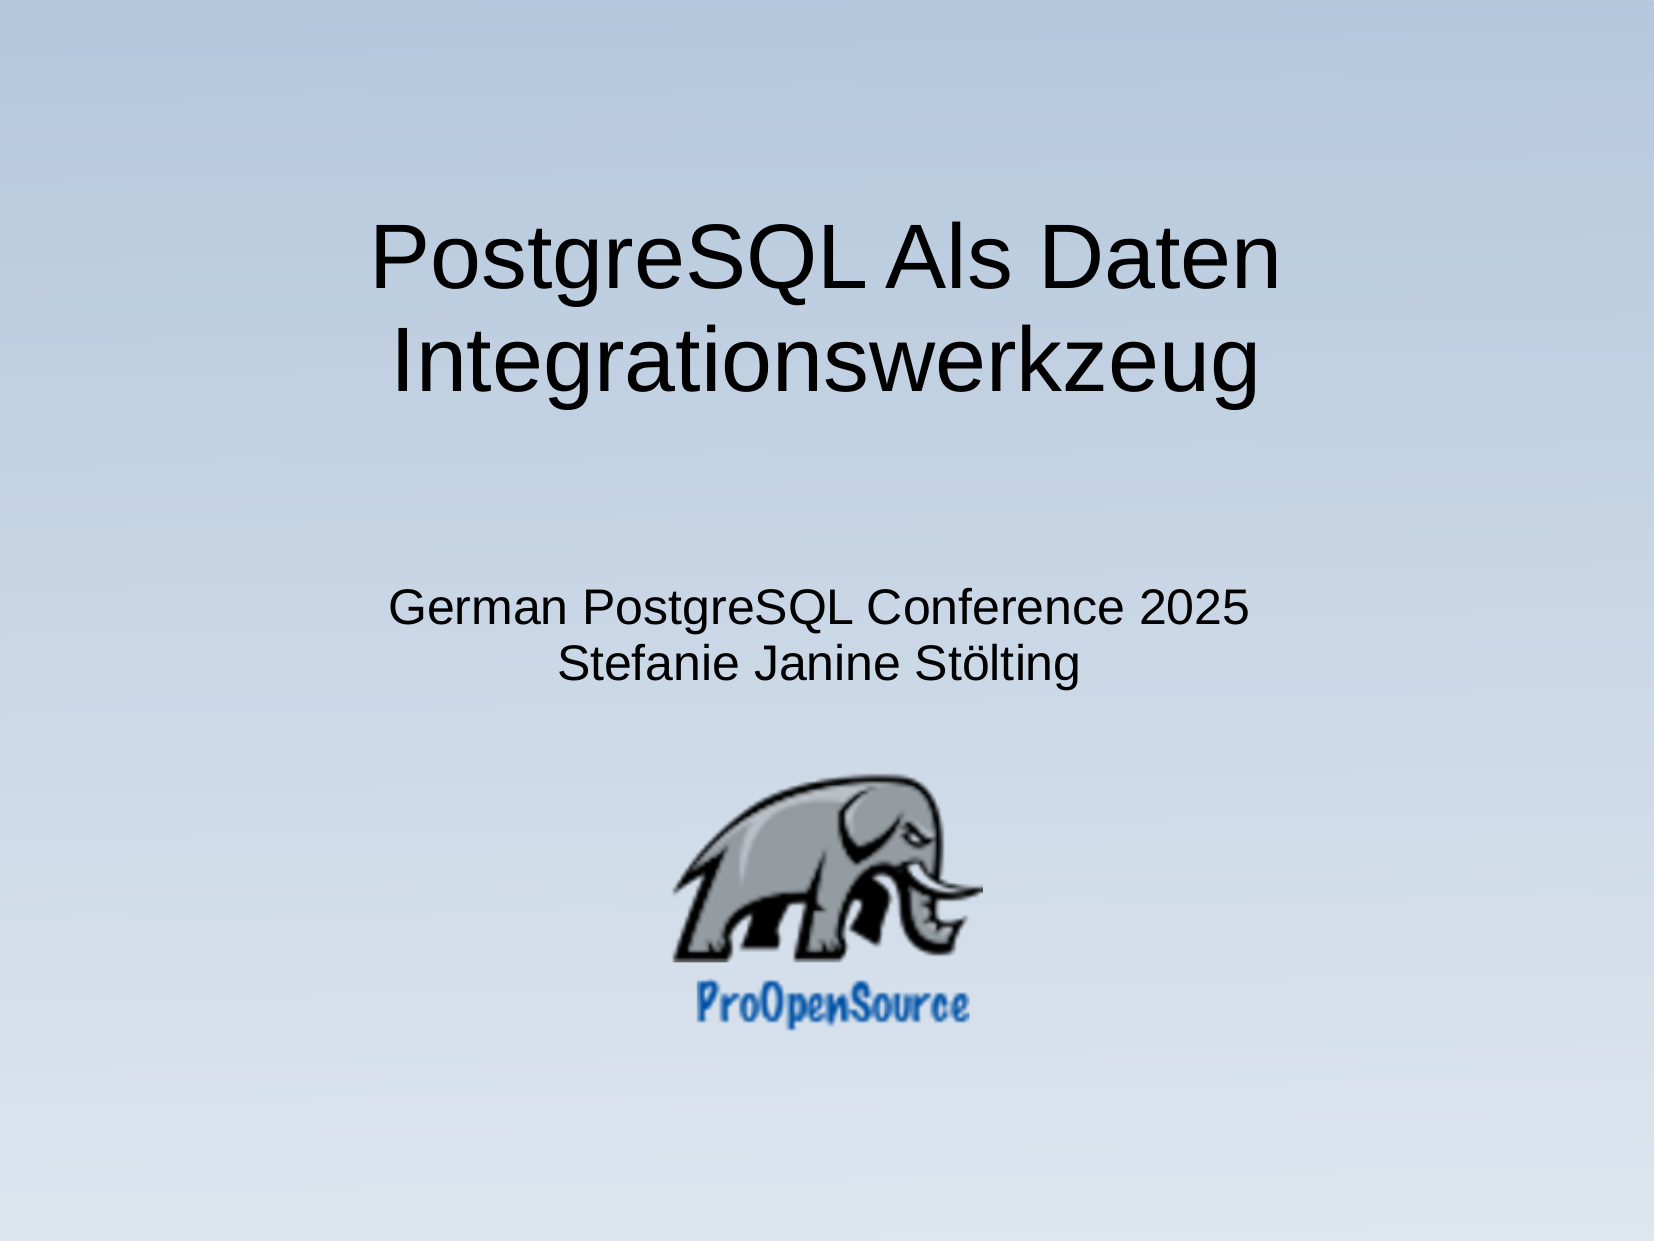

# PostgreSQL Als Daten Integrationswerkzeug
German PostgreSQL Conference 2025
Stefanie Janine Stölting